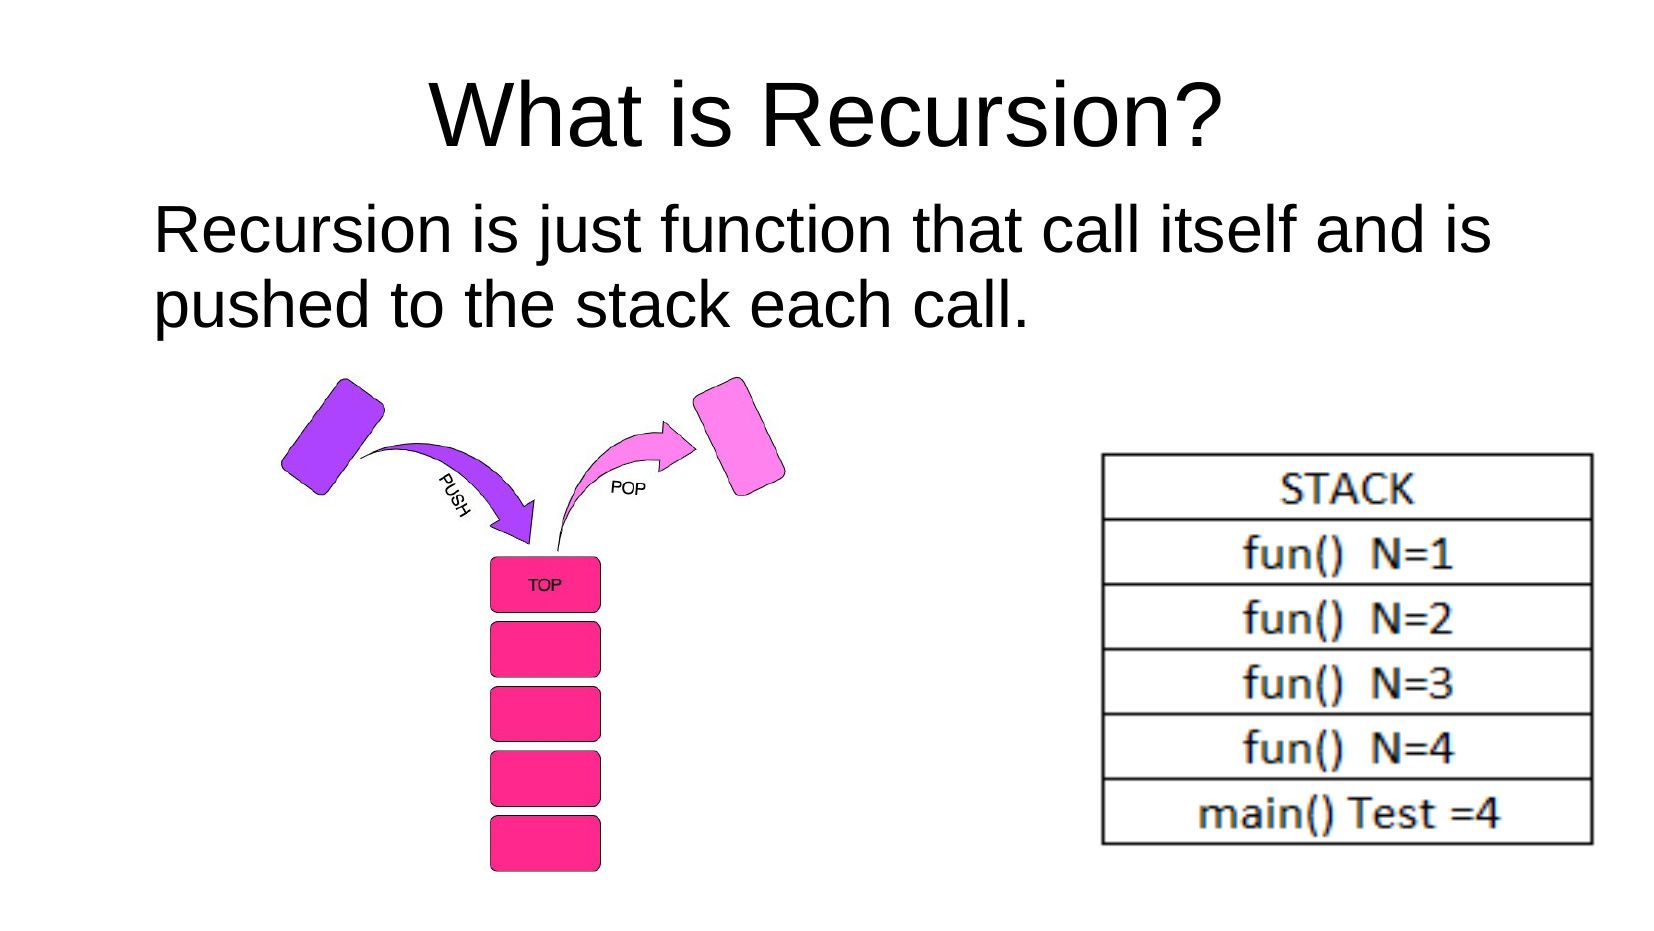

# What is Recursion​?
Recursion is just function that call itself and is pushed to the stack each call.